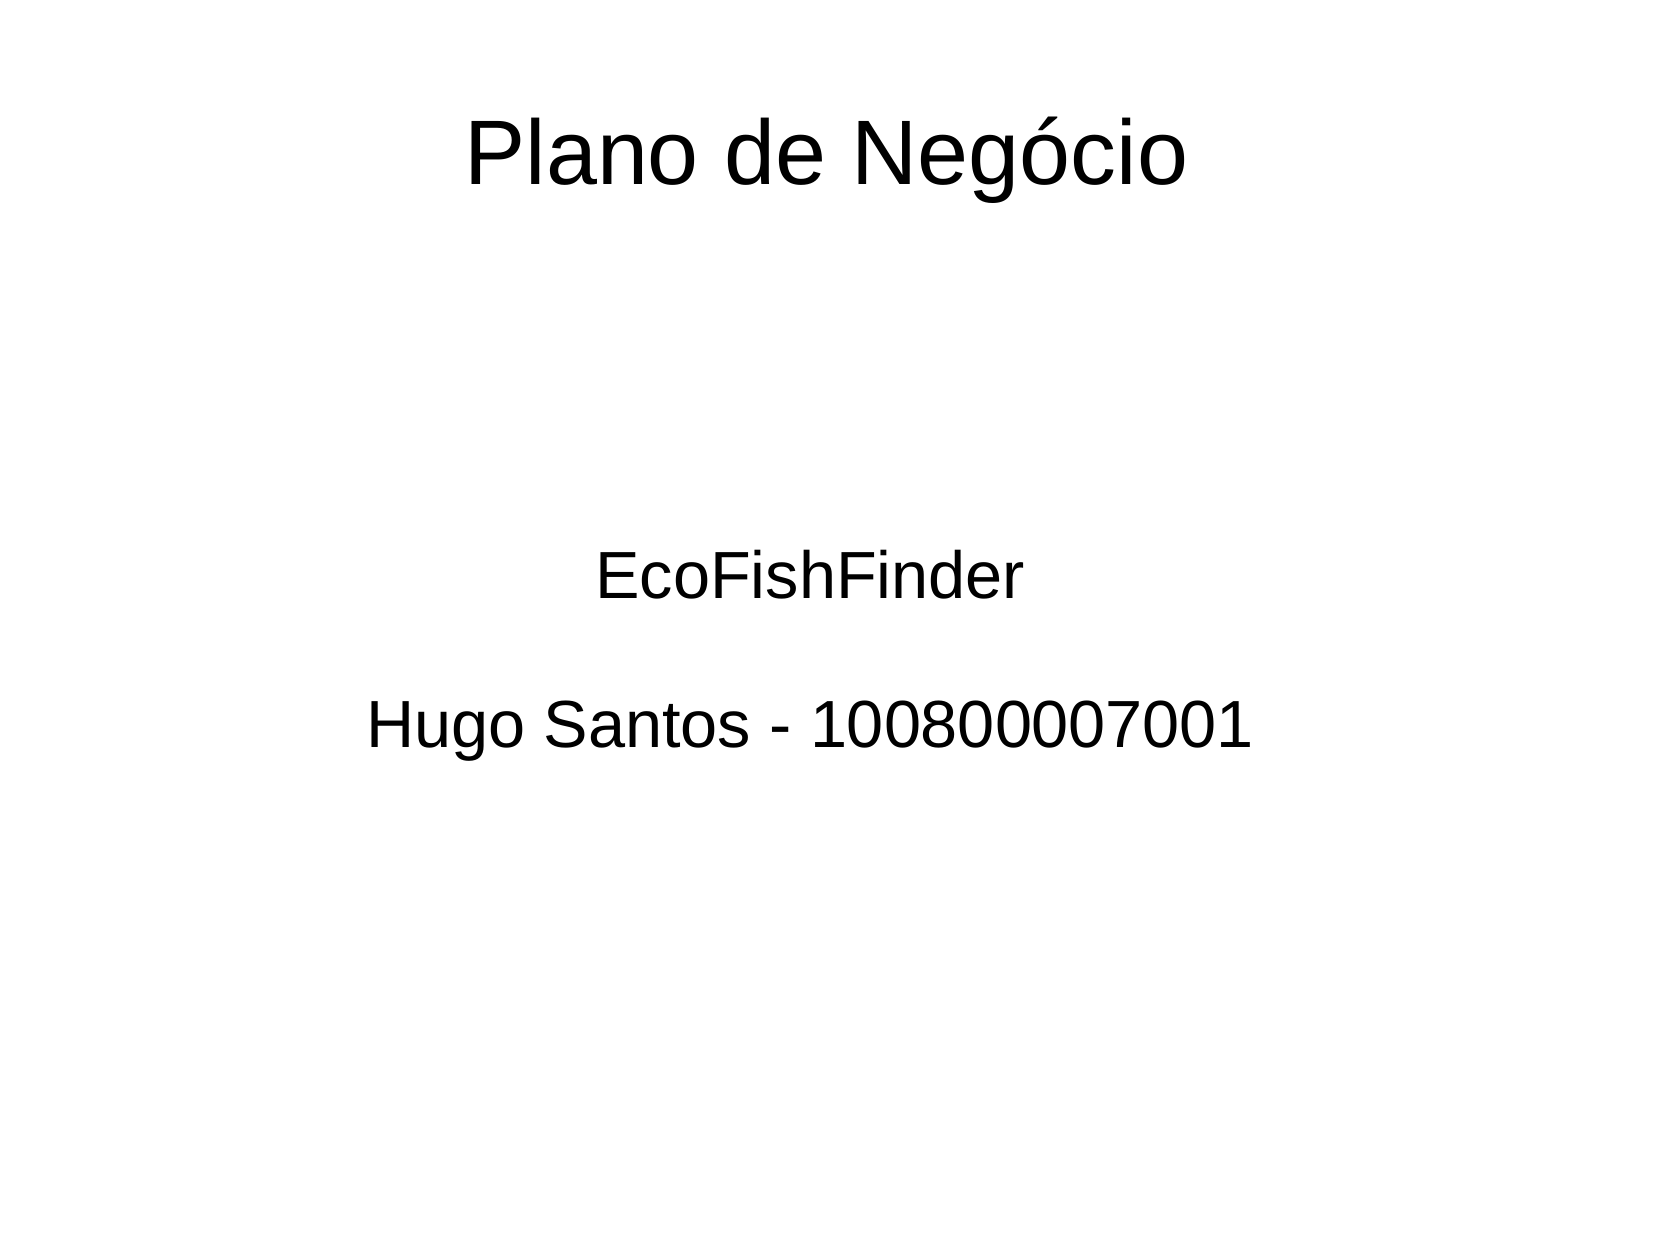

# Plano de Negócio
EcoFishFinder
Hugo Santos - 100800007001